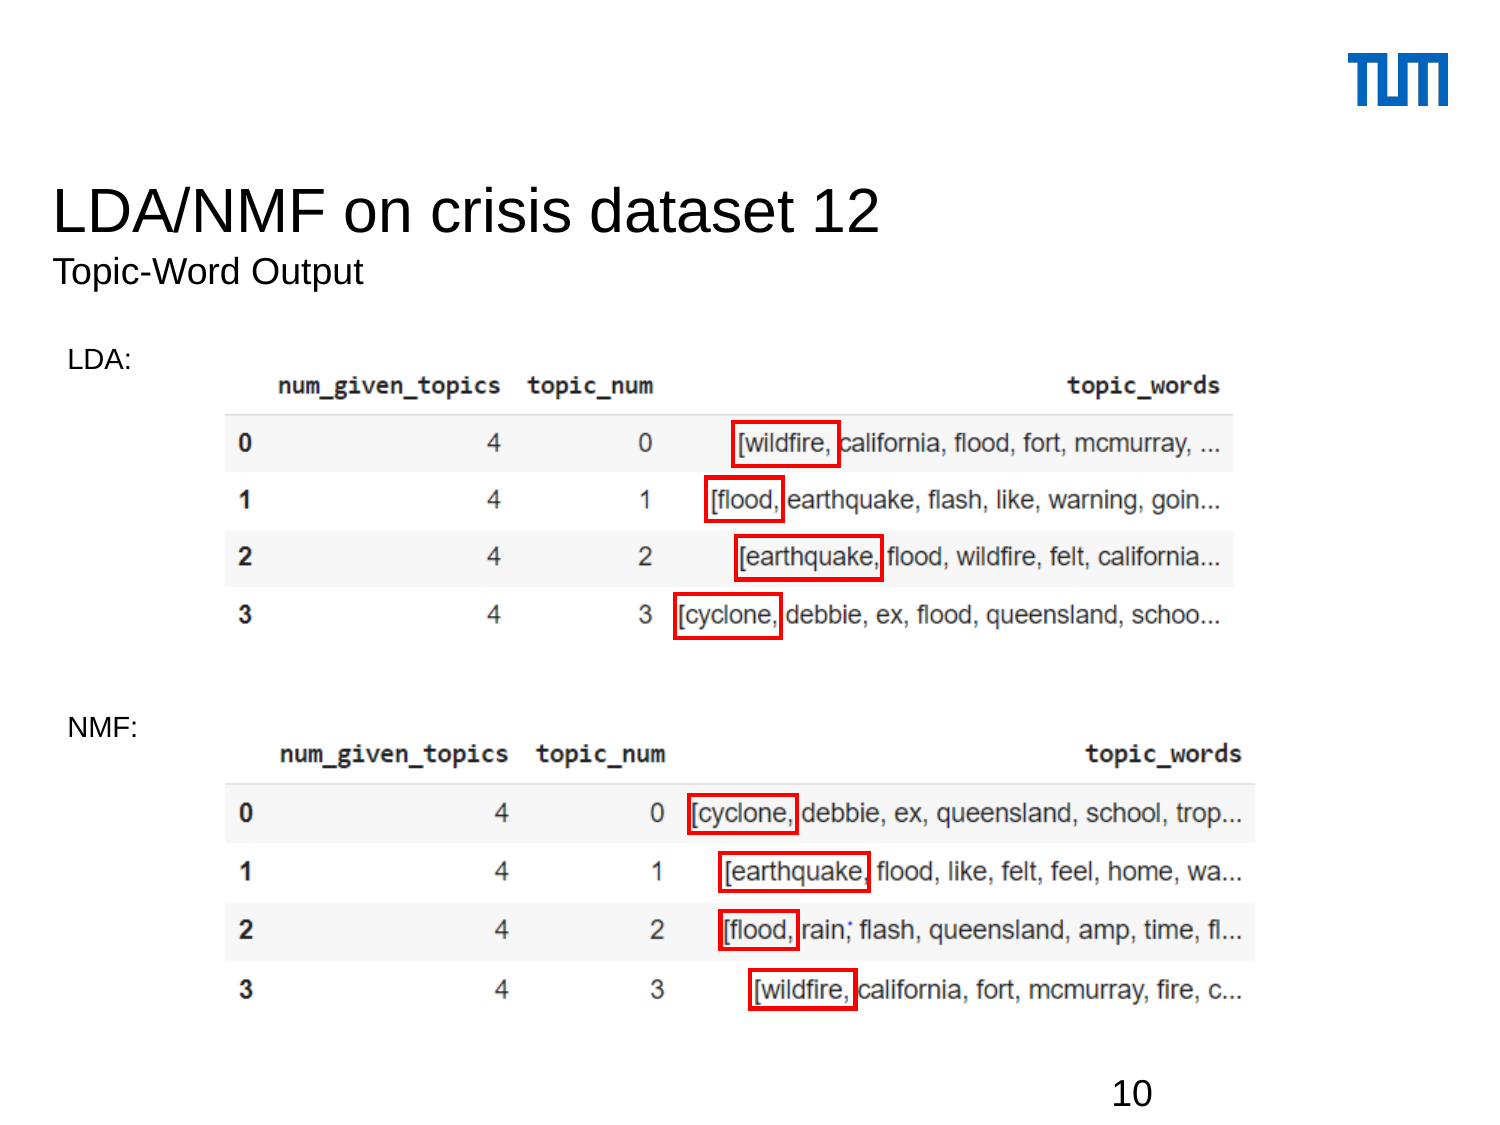

LDA/NMF on crisis dataset 12
Topic-Word Output
LDA:
NMF: